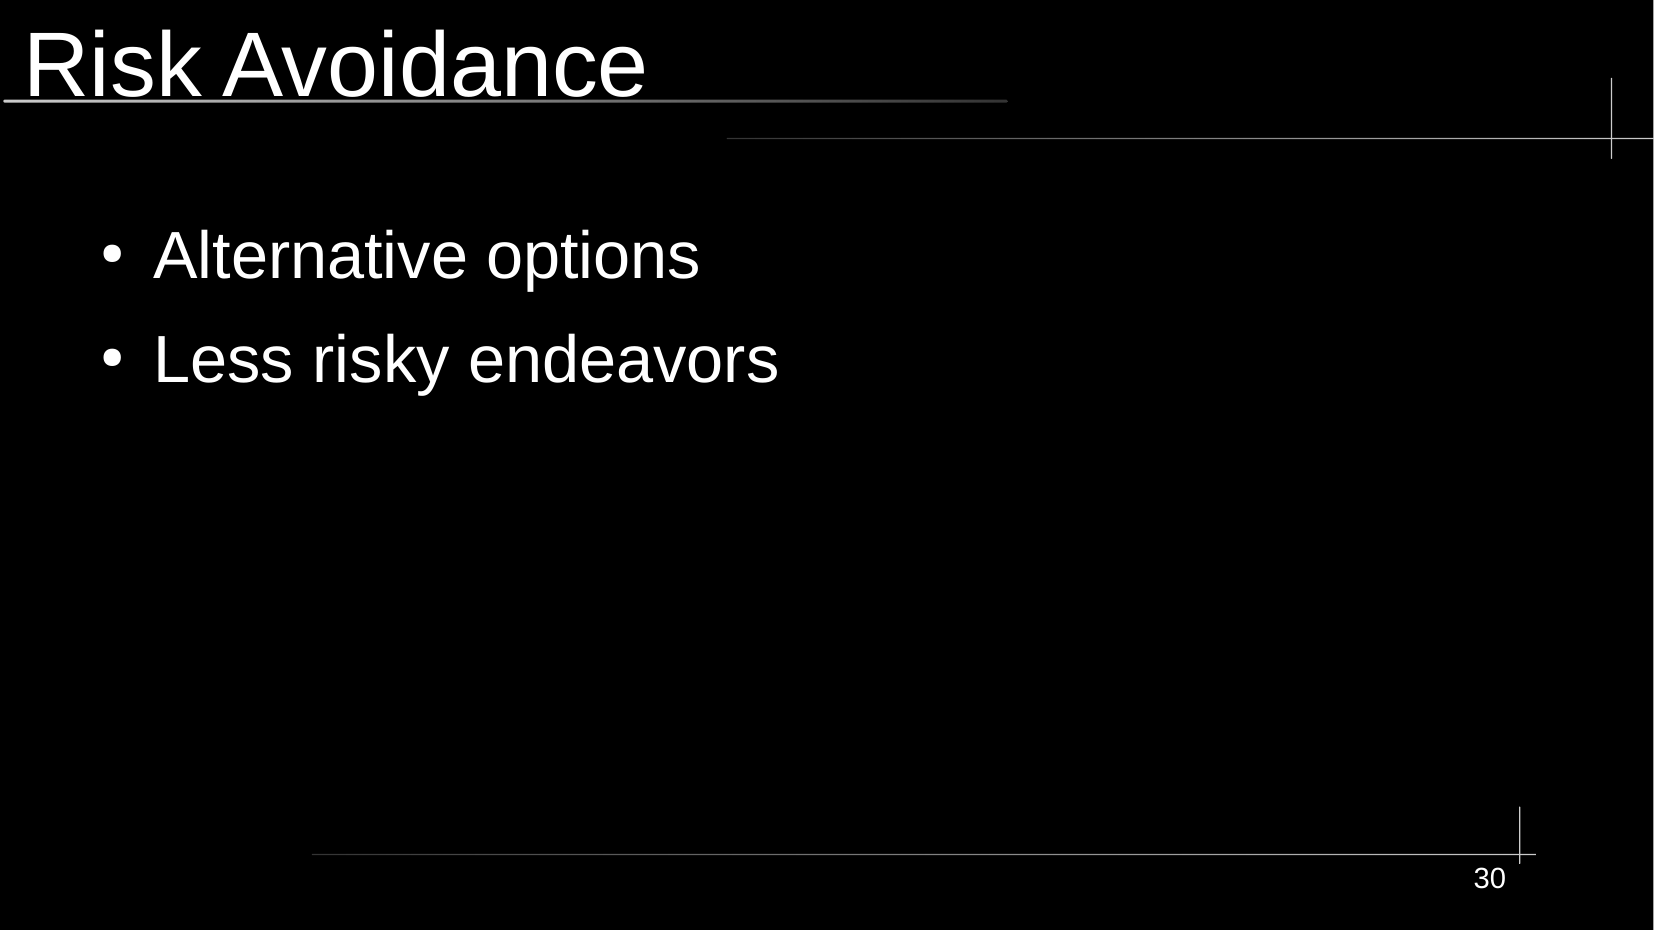

# Risk Avoidance
Alternative options
Less risky endeavors
30